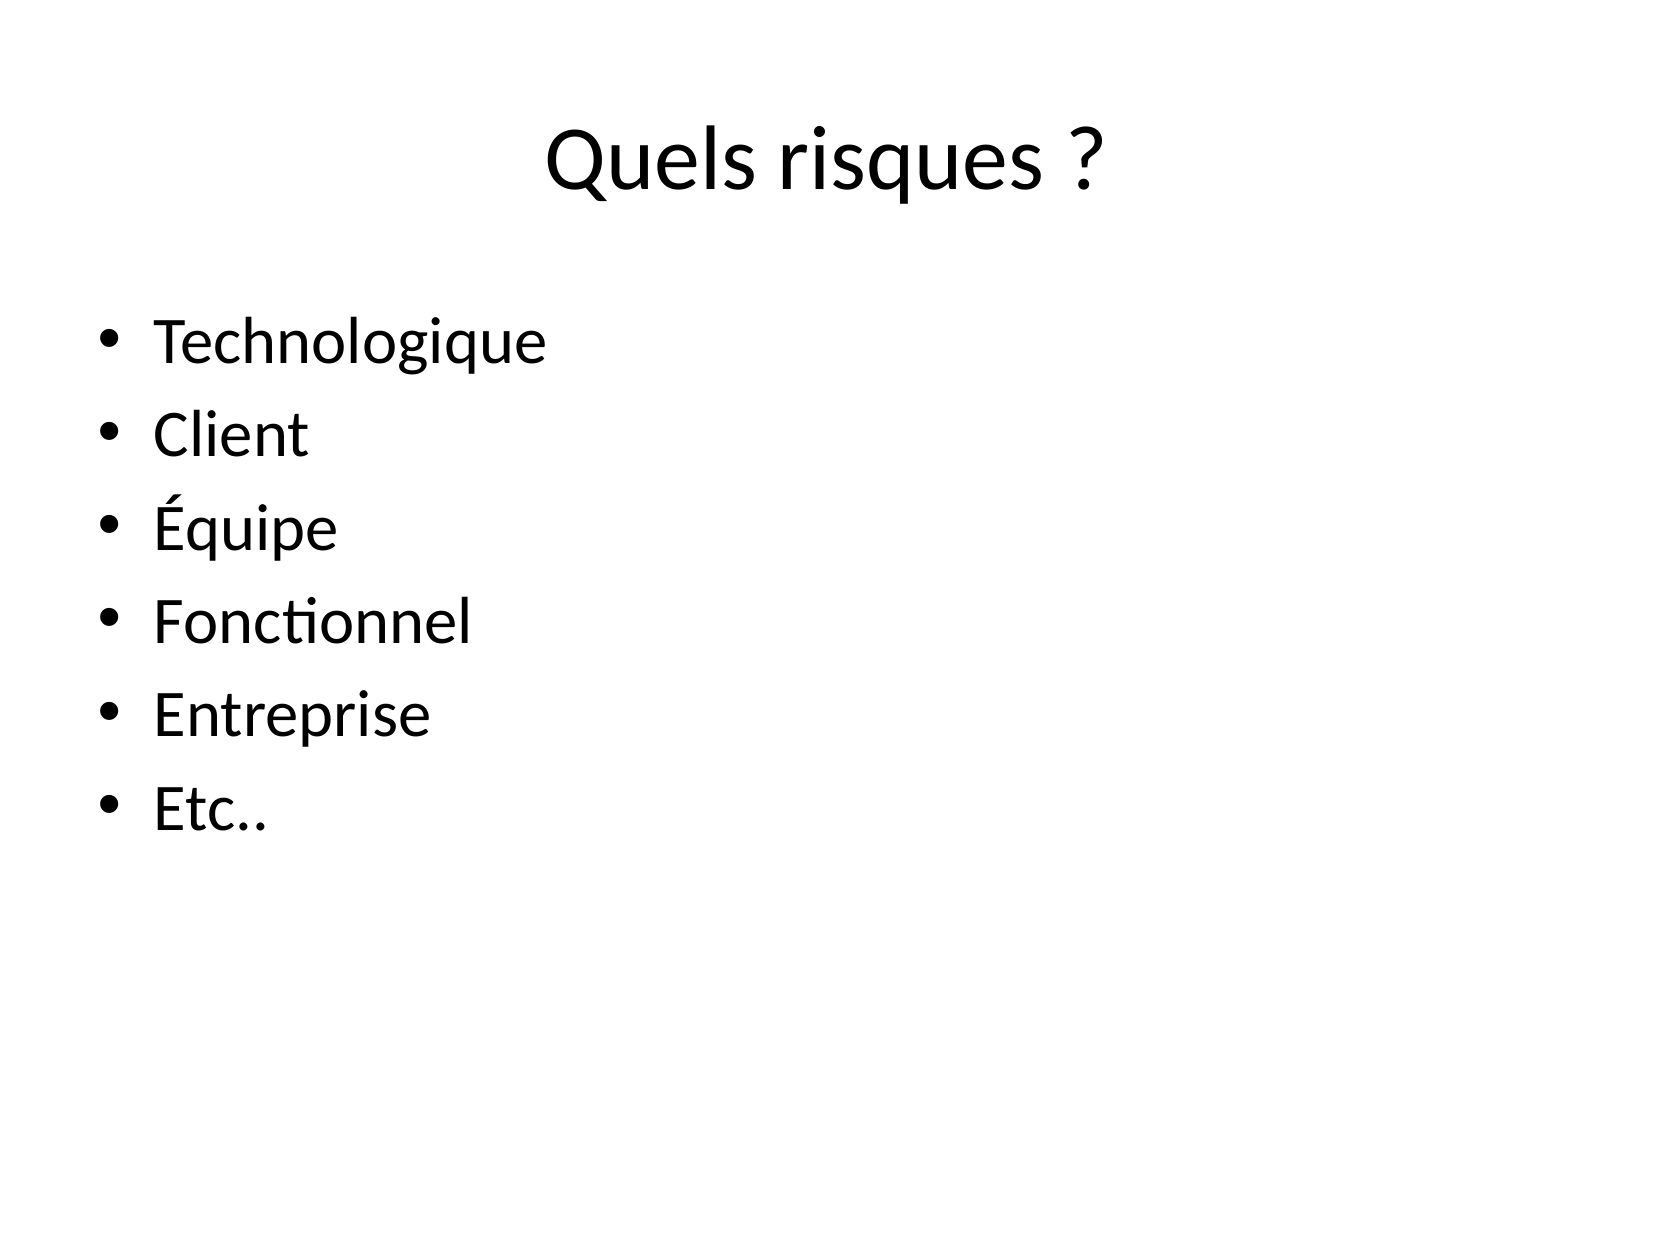

# Quels risques ?
Technologique
Client
Équipe
Fonctionnel
Entreprise
Etc..